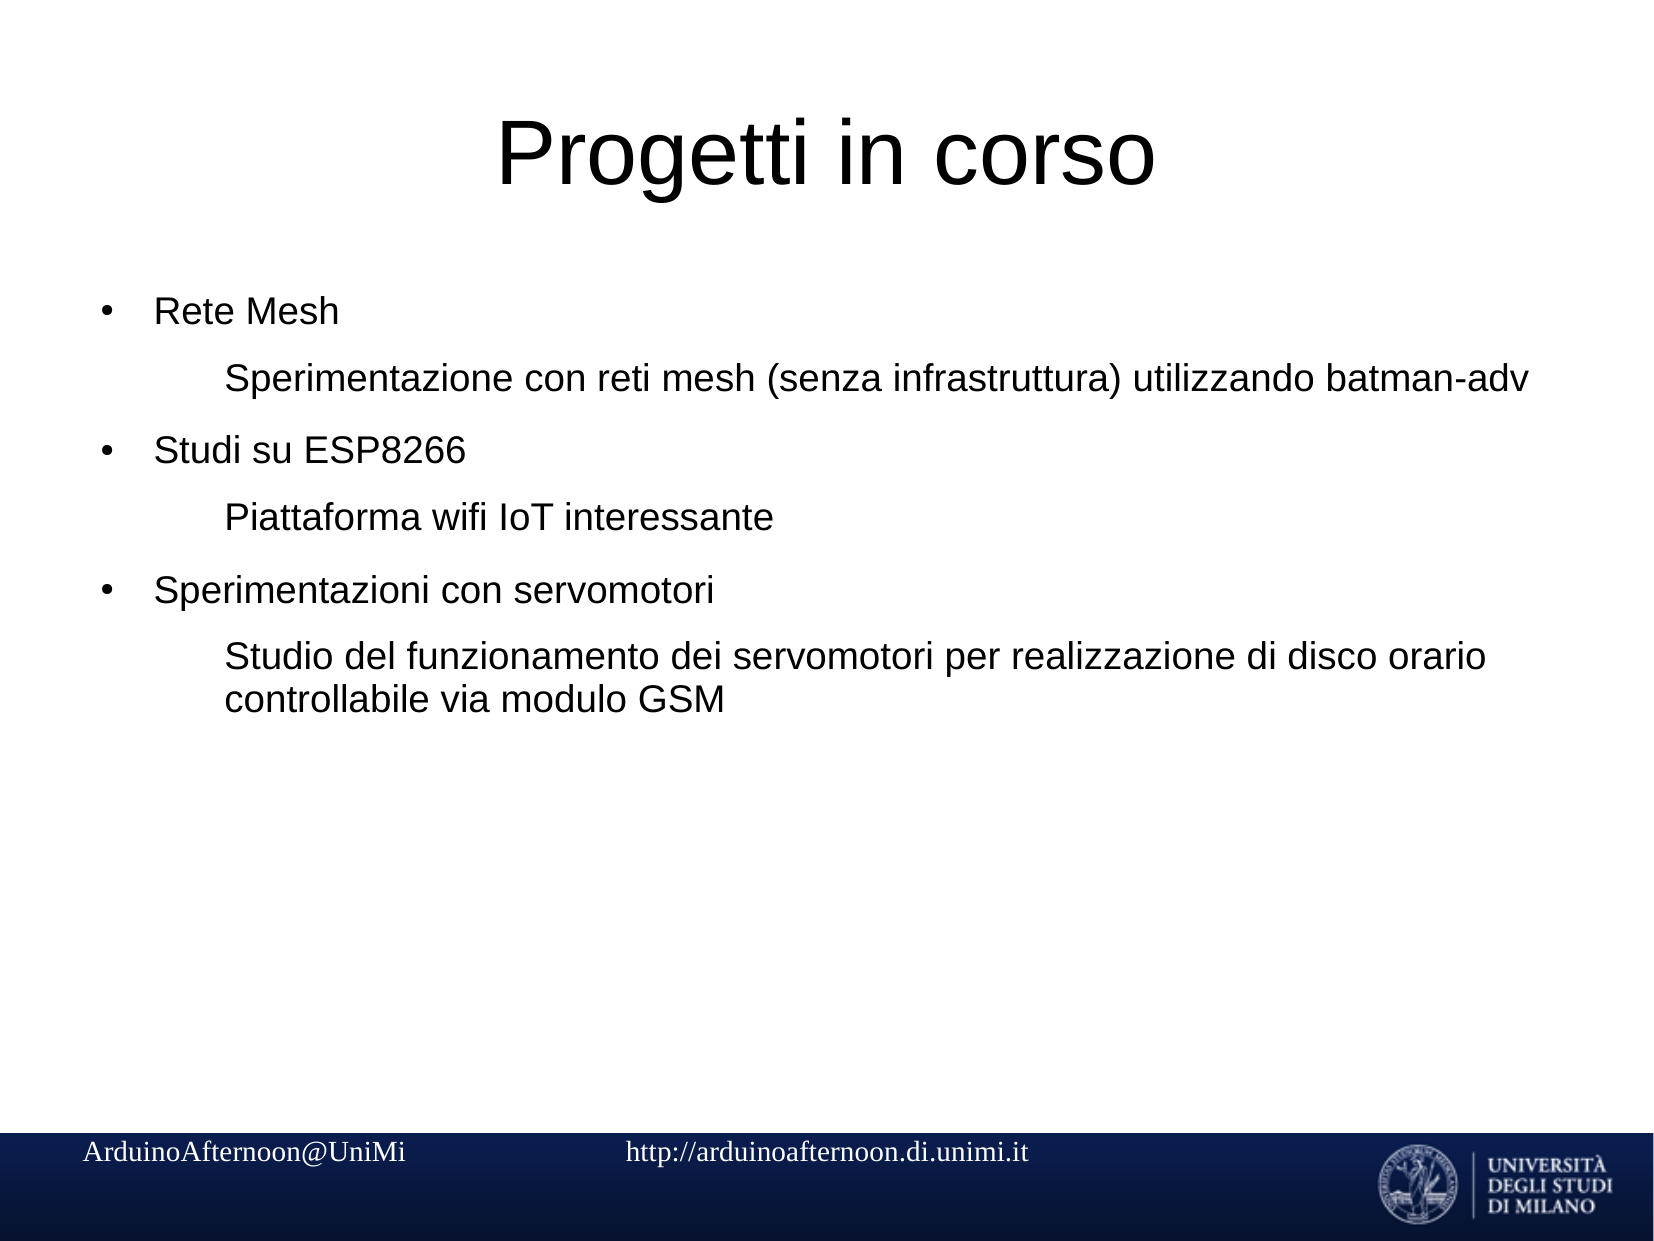

# Progetti in corso
Rete Mesh
Sperimentazione con reti mesh (senza infrastruttura) utilizzando batman-adv
Studi su ESP8266
Piattaforma wifi IoT interessante
Sperimentazioni con servomotori
Studio del funzionamento dei servomotori per realizzazione di disco orario controllabile via modulo GSM
ArduinoAfternoon@UniMi
http://arduinoafternoon.di.unimi.it